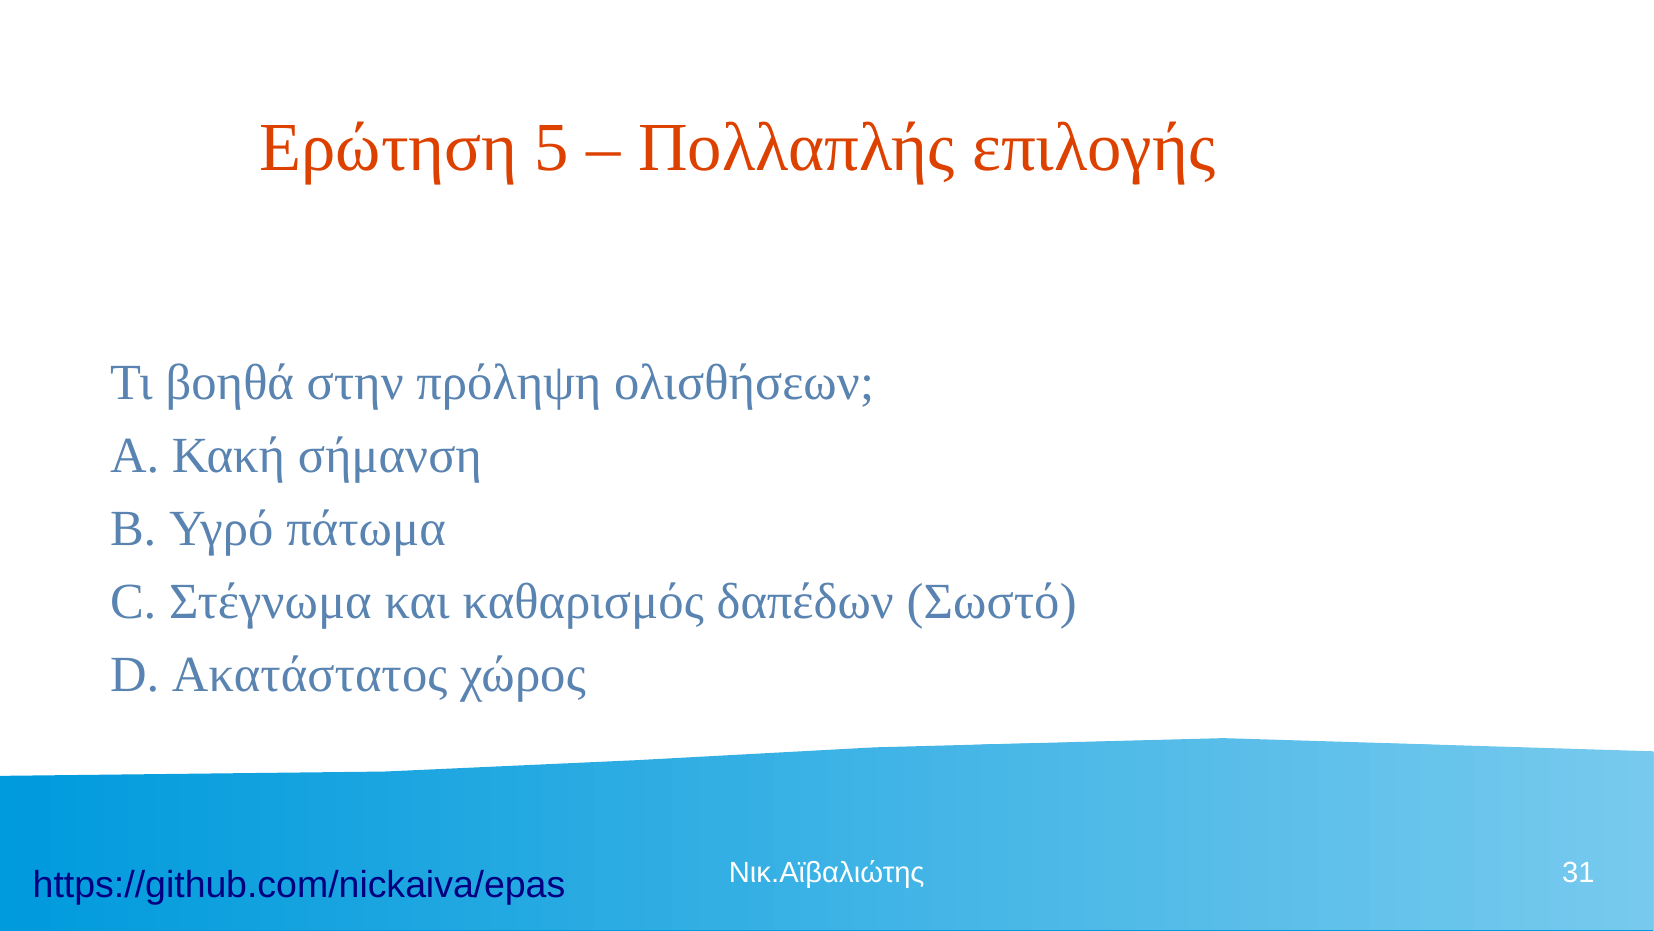

# Ερώτηση 5 – Πολλαπλής επιλογής
 Τι βοηθά στην πρόληψη ολισθήσεων;
 A. Κακή σήμανση
 B. Υγρό πάτωμα
 C. Στέγνωμα και καθαρισμός δαπέδων (Σωστό)
 D. Ακατάστατος χώρος
Νικ.Αϊβαλιώτης
31